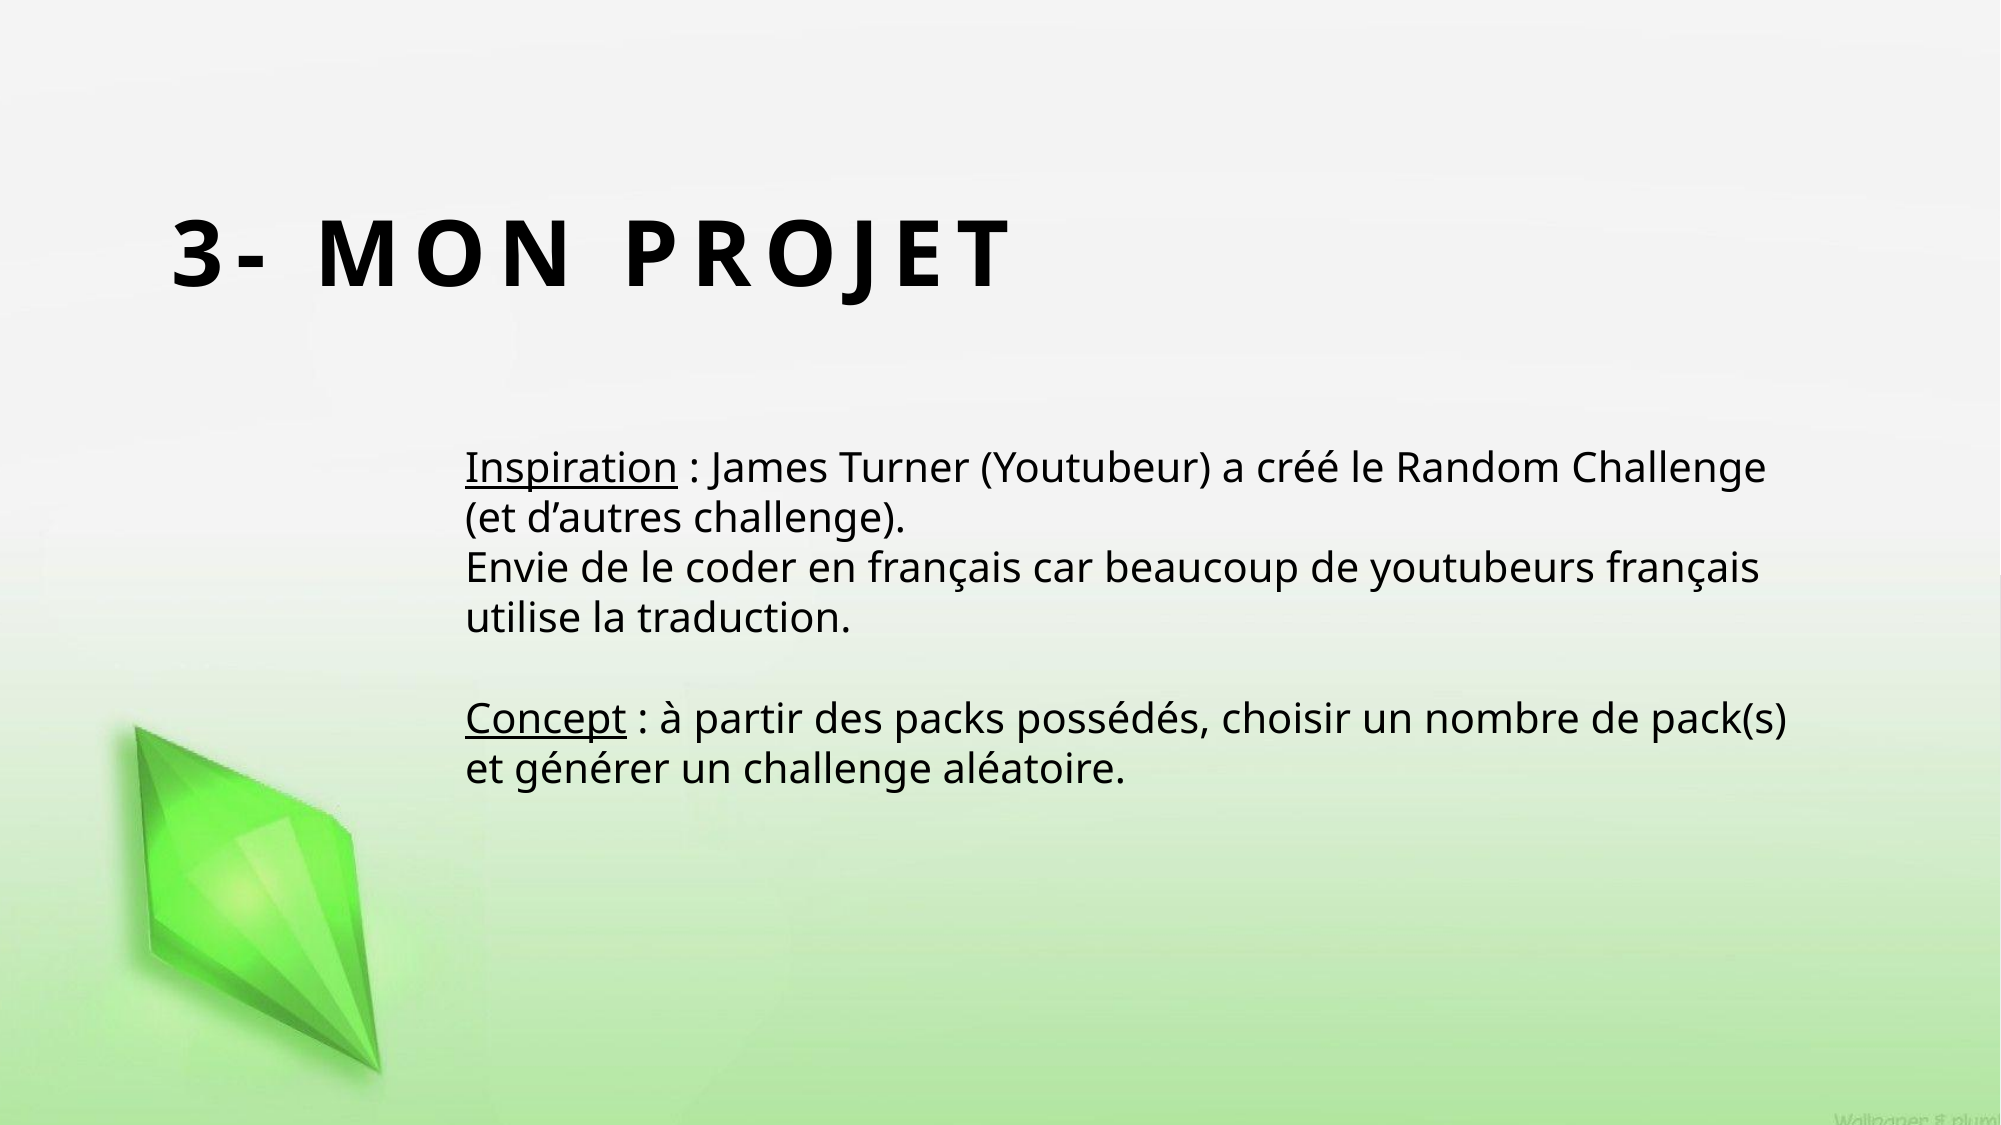

# 3- Mon projet
Inspiration : James Turner (Youtubeur) a créé le Random Challenge (et d’autres challenge).
Envie de le coder en français car beaucoup de youtubeurs français utilise la traduction.
Concept : à partir des packs possédés, choisir un nombre de pack(s) et générer un challenge aléatoire.